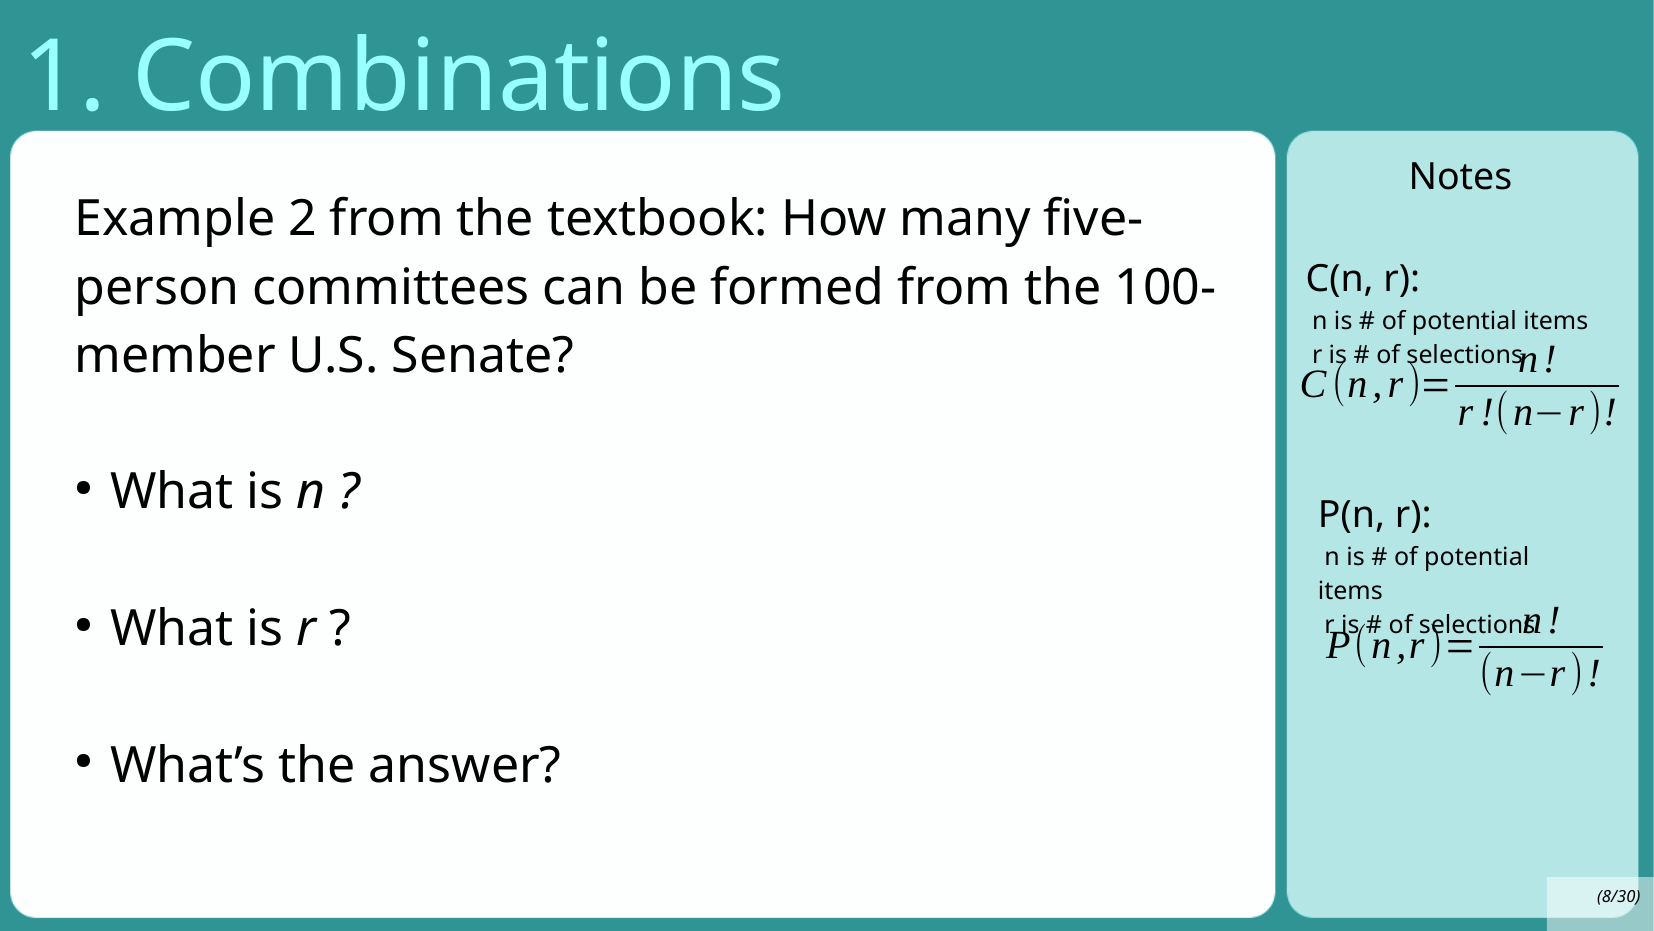

# 1. Combinations
Notes
C(n, r):
 n is # of potential items
 r is # of selections
Example 2 from the textbook: How many five-person committees can be formed from the 100-member U.S. Senate?
What is n ?
What is r ?
What’s the answer?
P(n, r):
 n is # of potential items
 r is # of selections